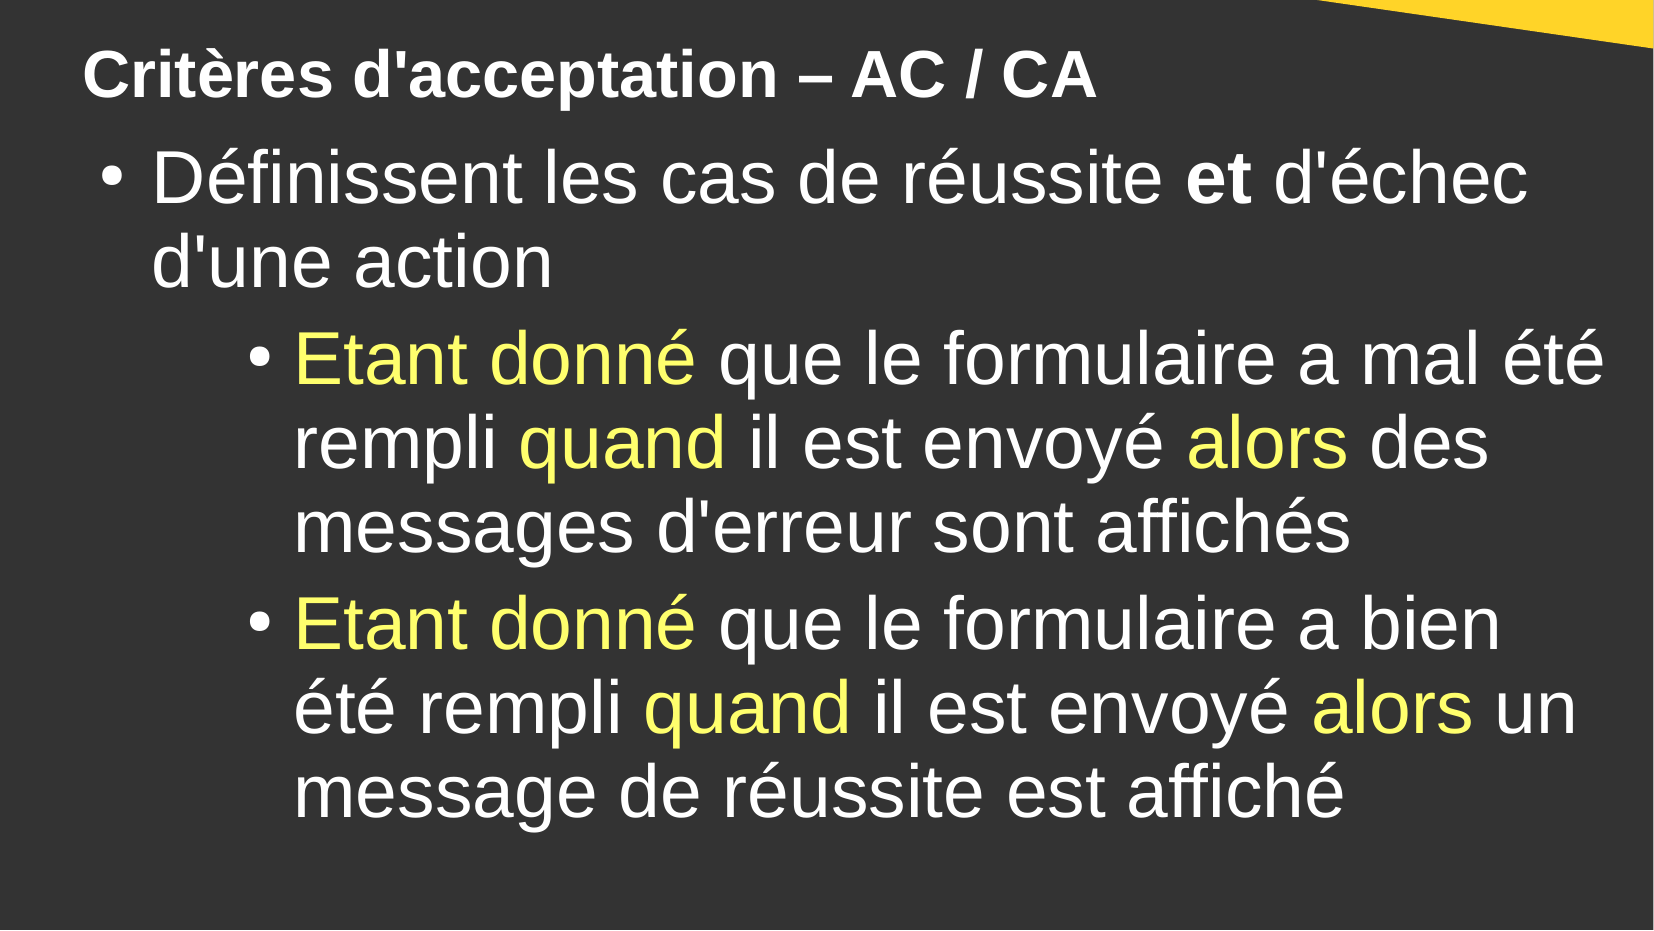

# Critères d'acceptation – AC / CA
Définissent les cas de réussite et d'échec d'une action
Etant donné que le formulaire a mal été rempli quand il est envoyé alors des messages d'erreur sont affichés
Etant donné que le formulaire a bien été rempli quand il est envoyé alors un message de réussite est affiché